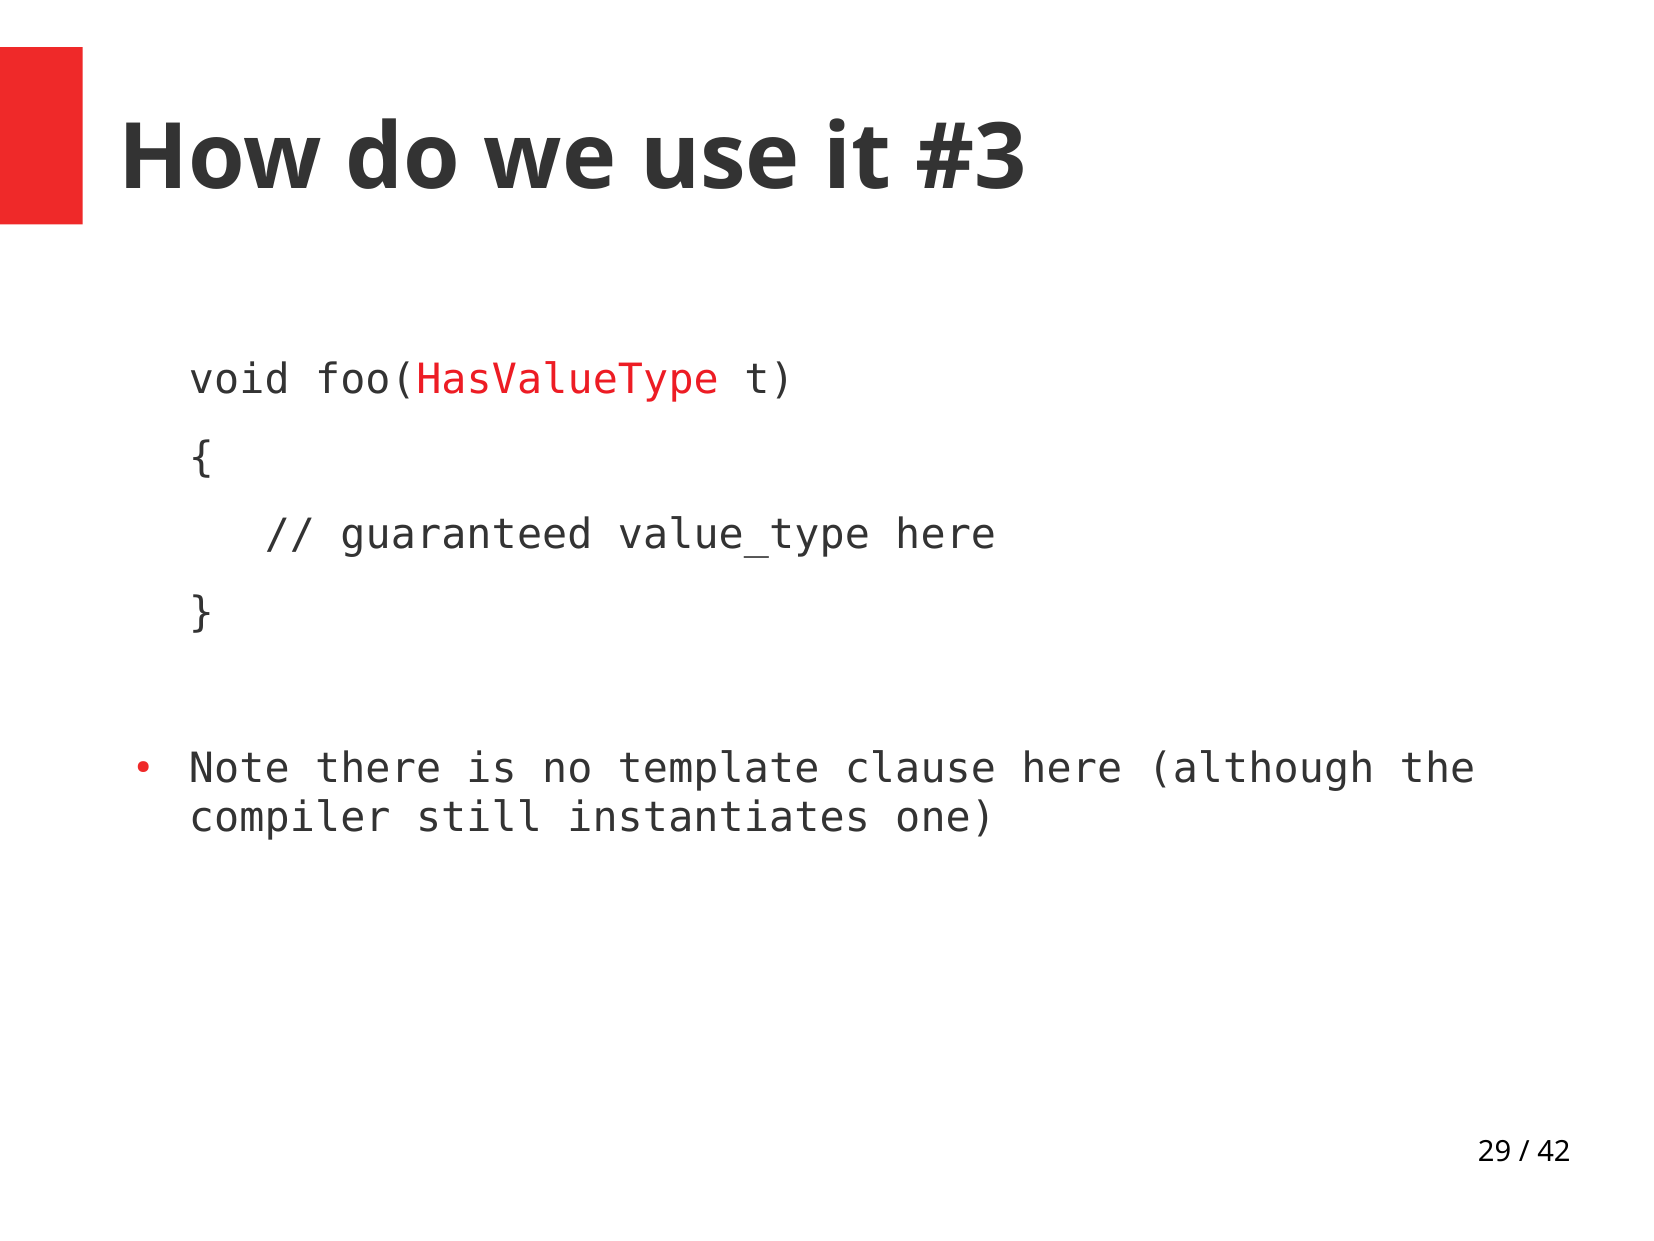

# How do we use it #3
void foo(HasValueType t)
{
 // guaranteed value_type here
}
Note there is no template clause here (although the compiler still instantiates one)
29